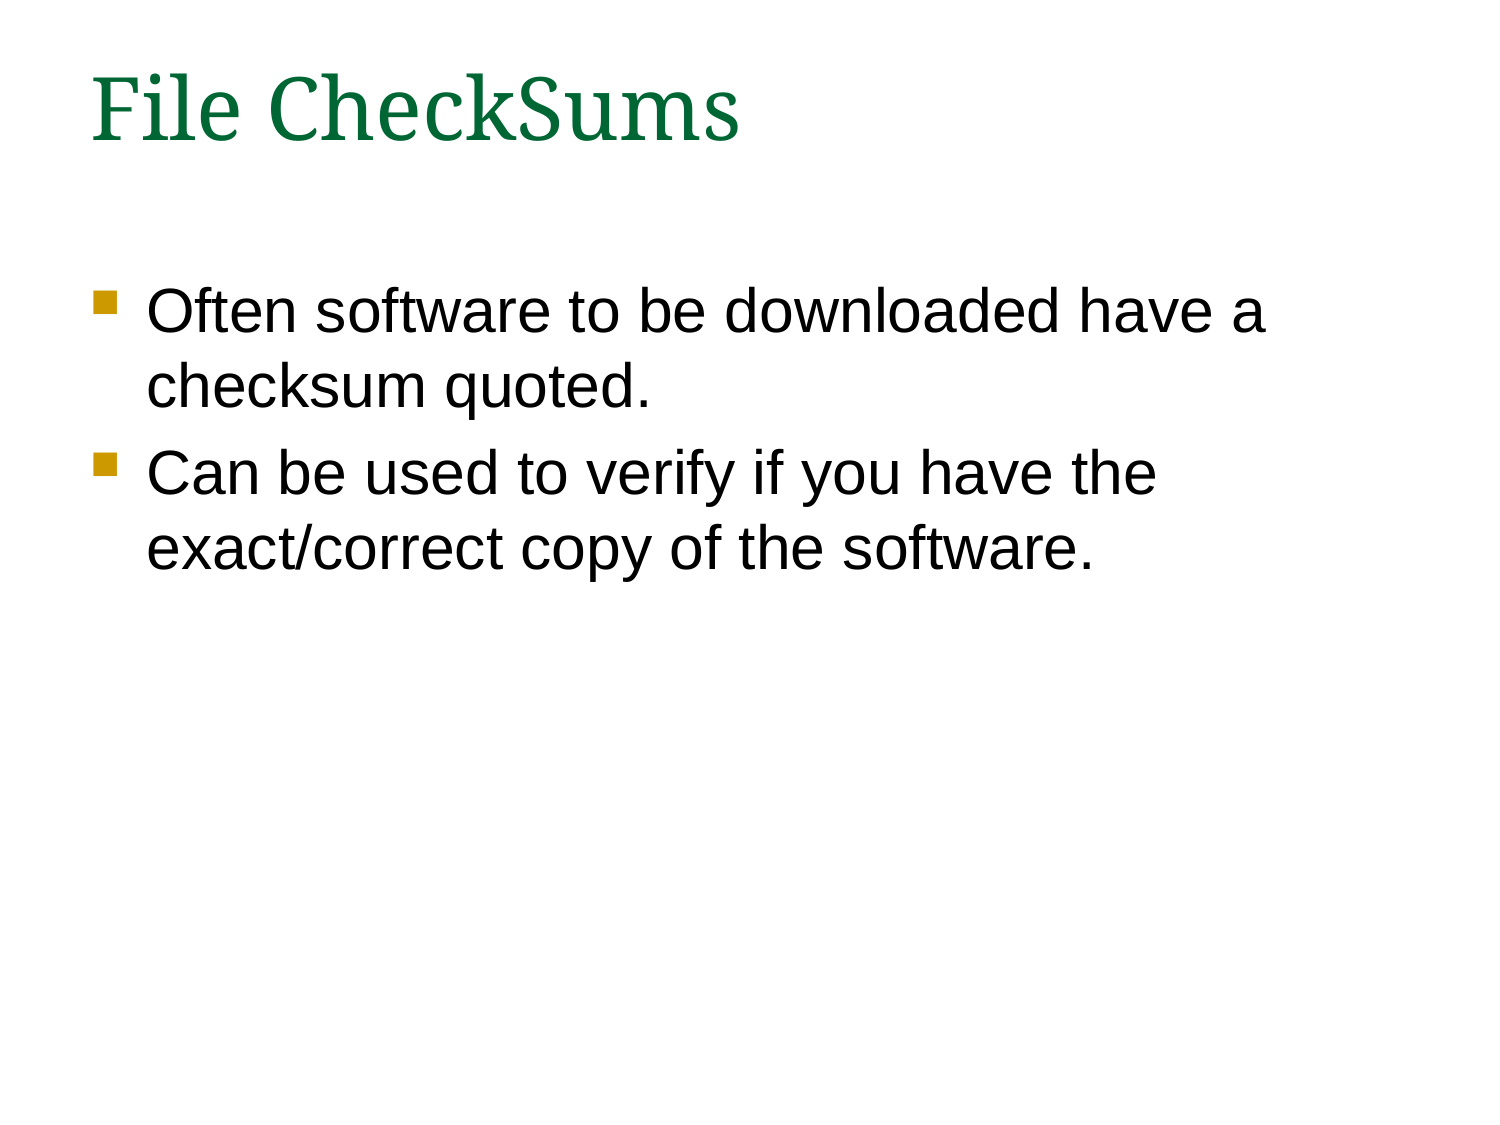

# File CheckSums
Often software to be downloaded have a checksum quoted.
Can be used to verify if you have the exact/correct copy of the software.